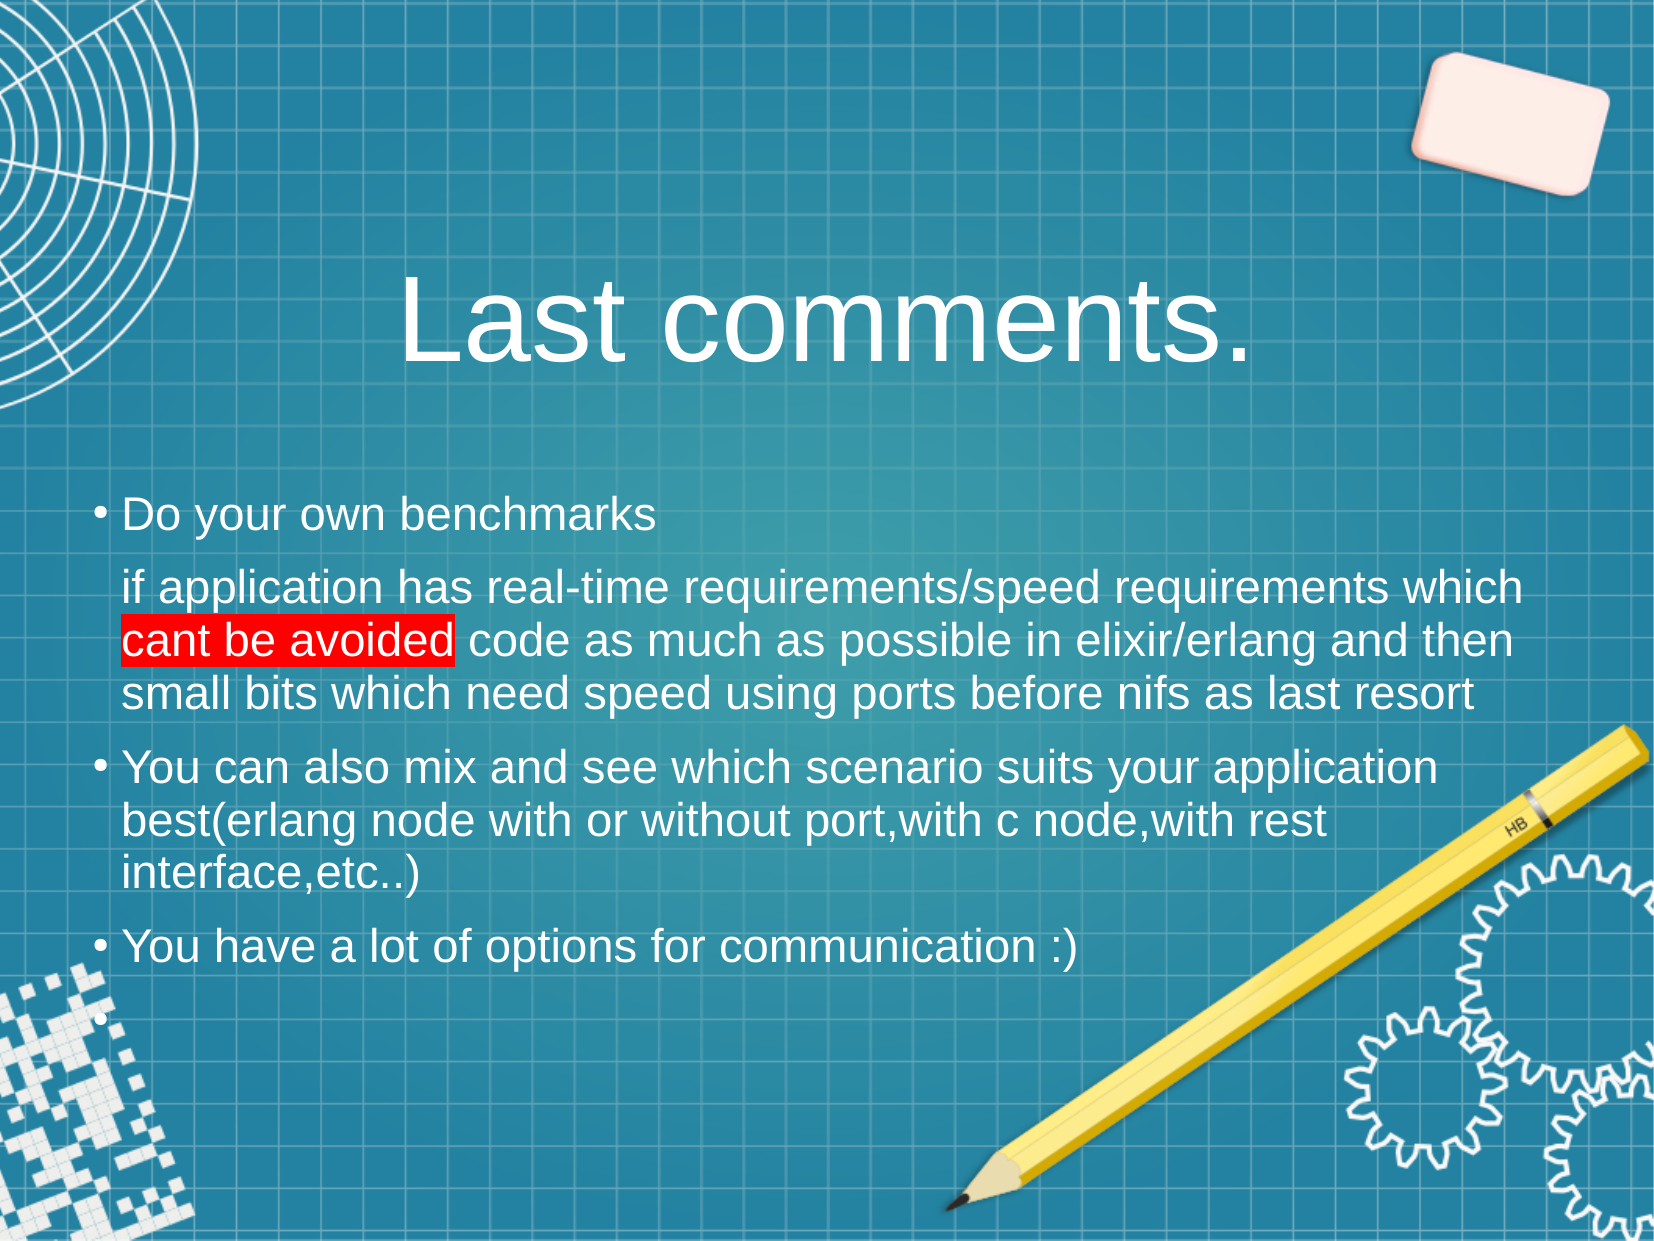

# Last comments.
Do your own benchmarks
if application has real-time requirements/speed requirements which cant be avoided code as much as possible in elixir/erlang and then small bits which need speed using ports before nifs as last resort
You can also mix and see which scenario suits your application best(erlang node with or without port,with c node,with rest interface,etc..)
You have a lot of options for communication :)